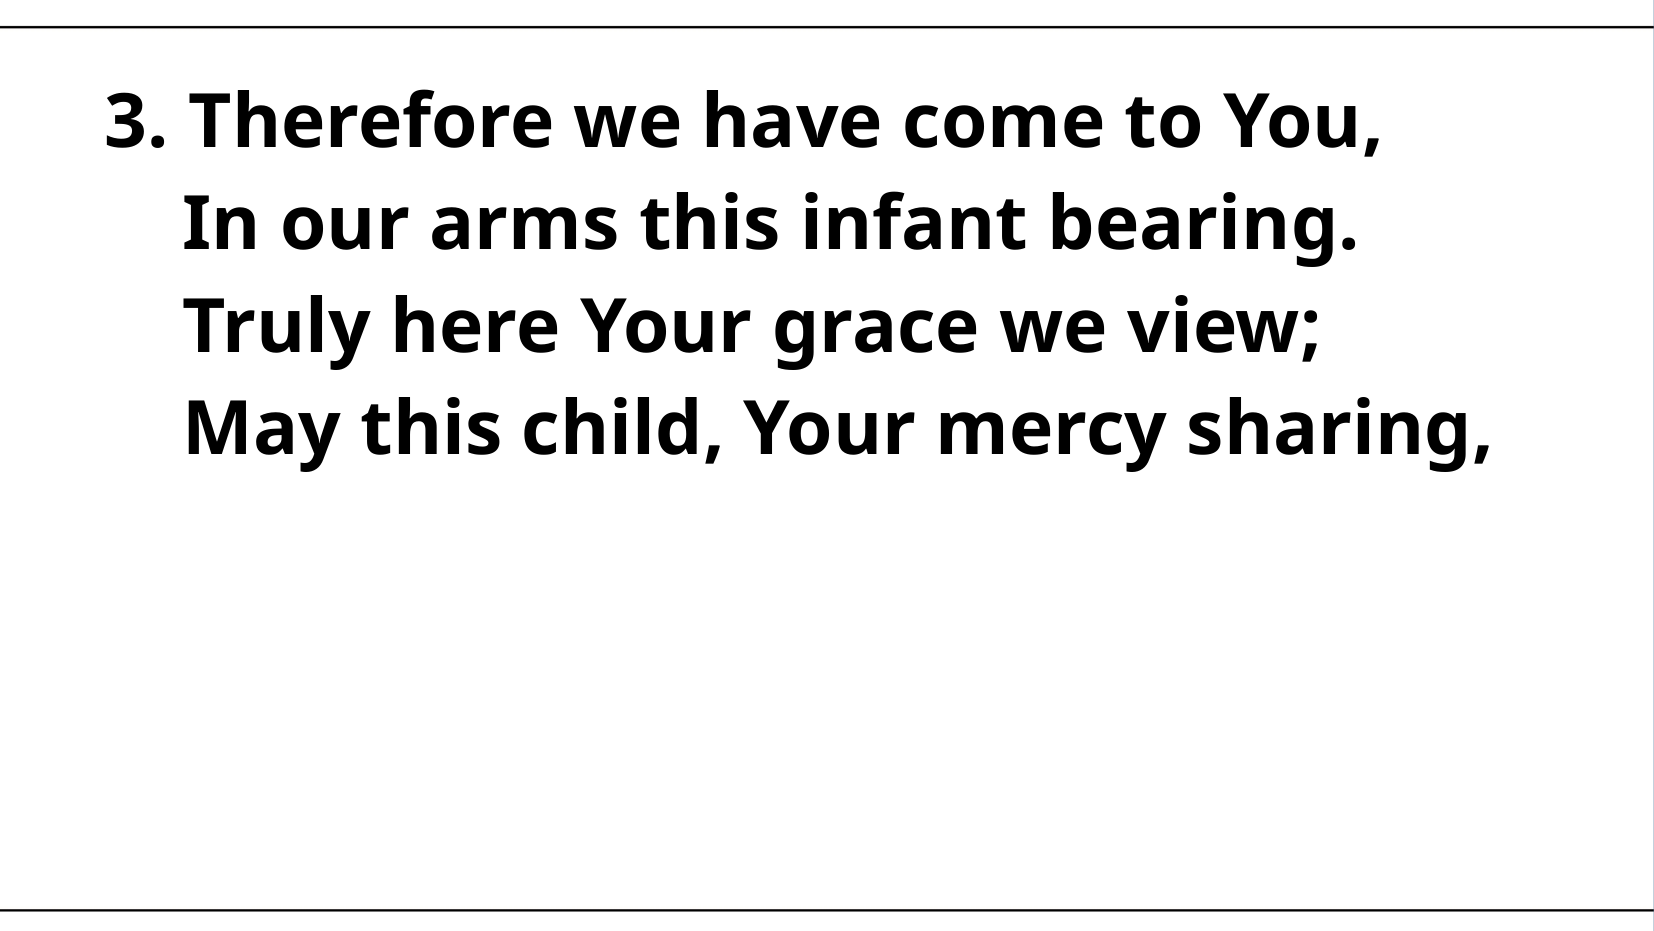

3. Therefore we have come to You,
 In our arms this infant bearing.
 Truly here Your grace we view;
 May this child, Your mercy sharing,